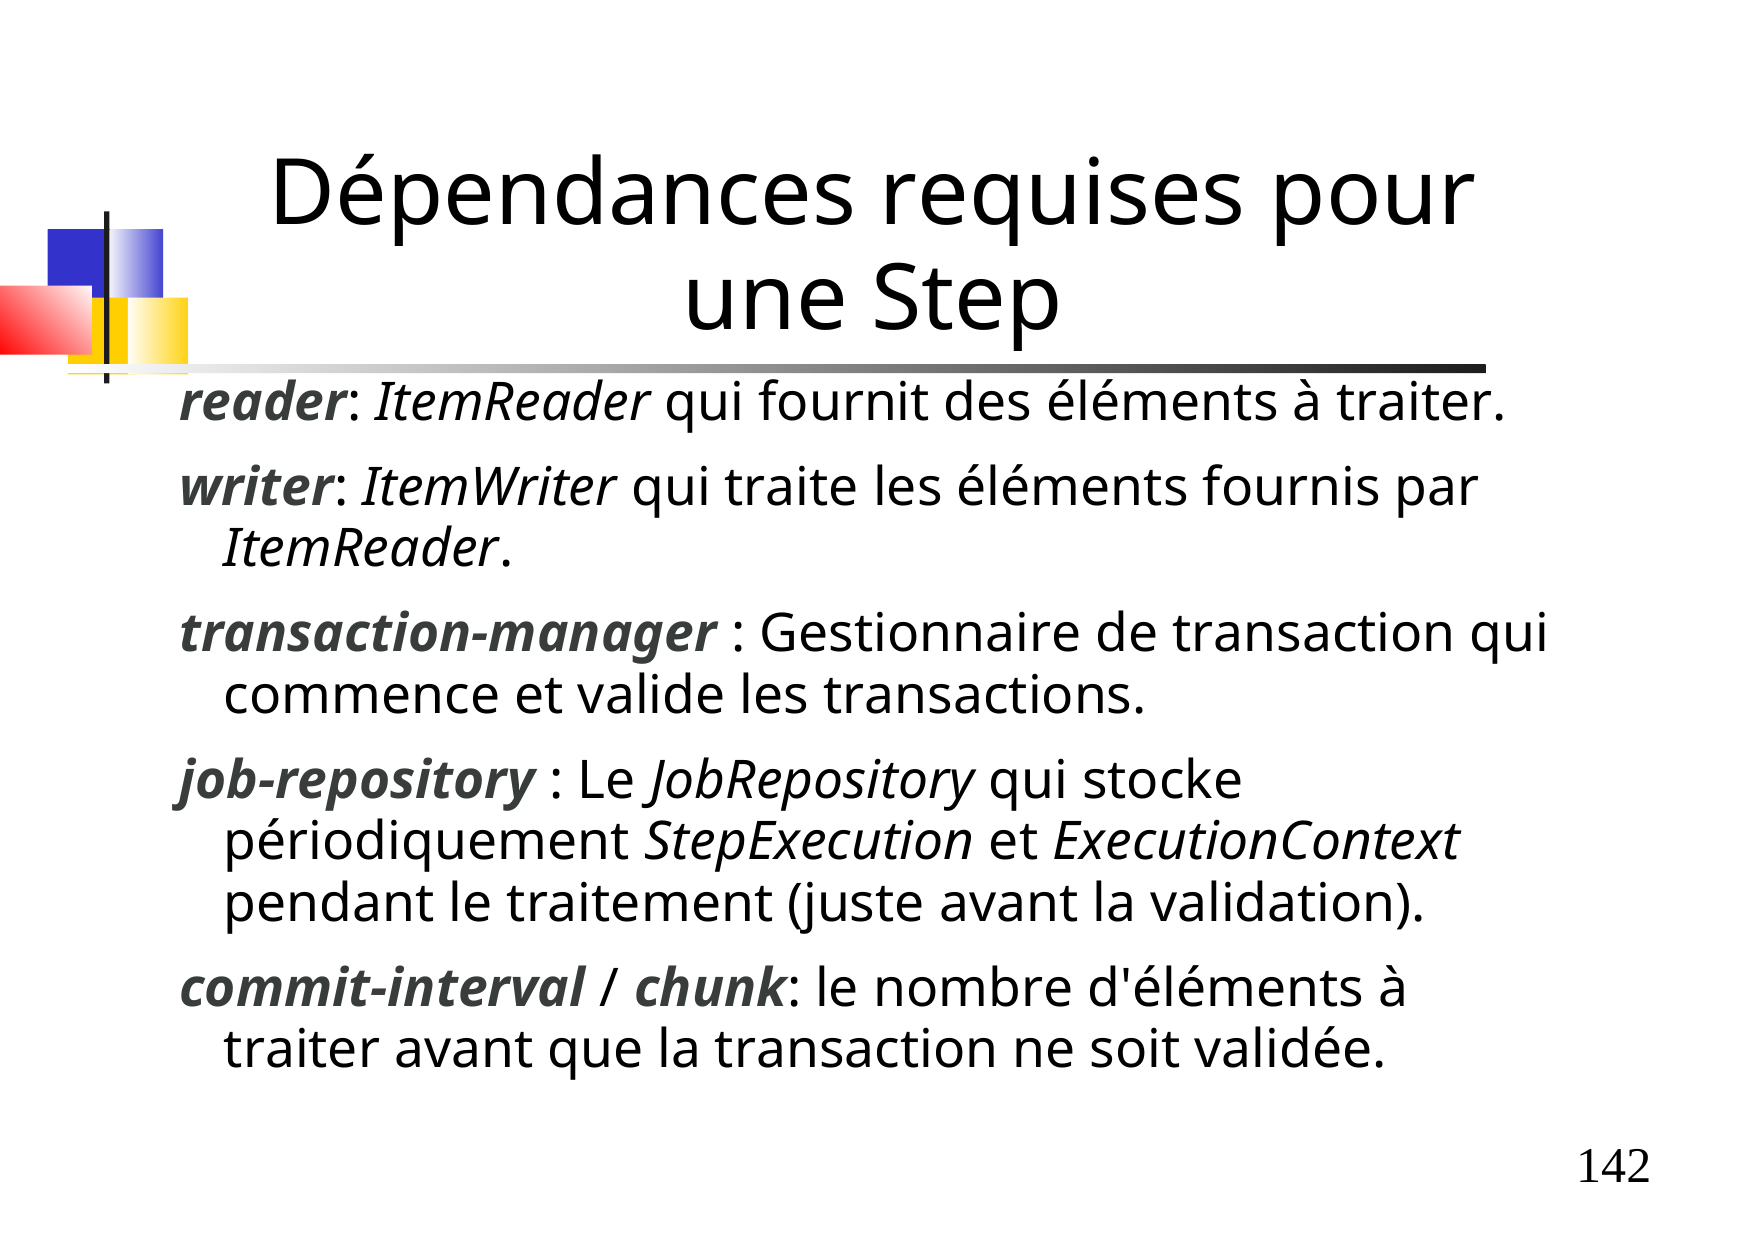

# Dépendances requises pour une Step
reader: ItemReader qui fournit des éléments à traiter.
writer: ItemWriter qui traite les éléments fournis par ItemReader.
transaction-manager : Gestionnaire de transaction qui commence et valide les transactions.
job-repository : Le JobRepository qui stocke périodiquement StepExecution et ExecutionContext pendant le traitement (juste avant la validation).
commit-interval / chunk: le nombre d'éléments à traiter avant que la transaction ne soit validée.